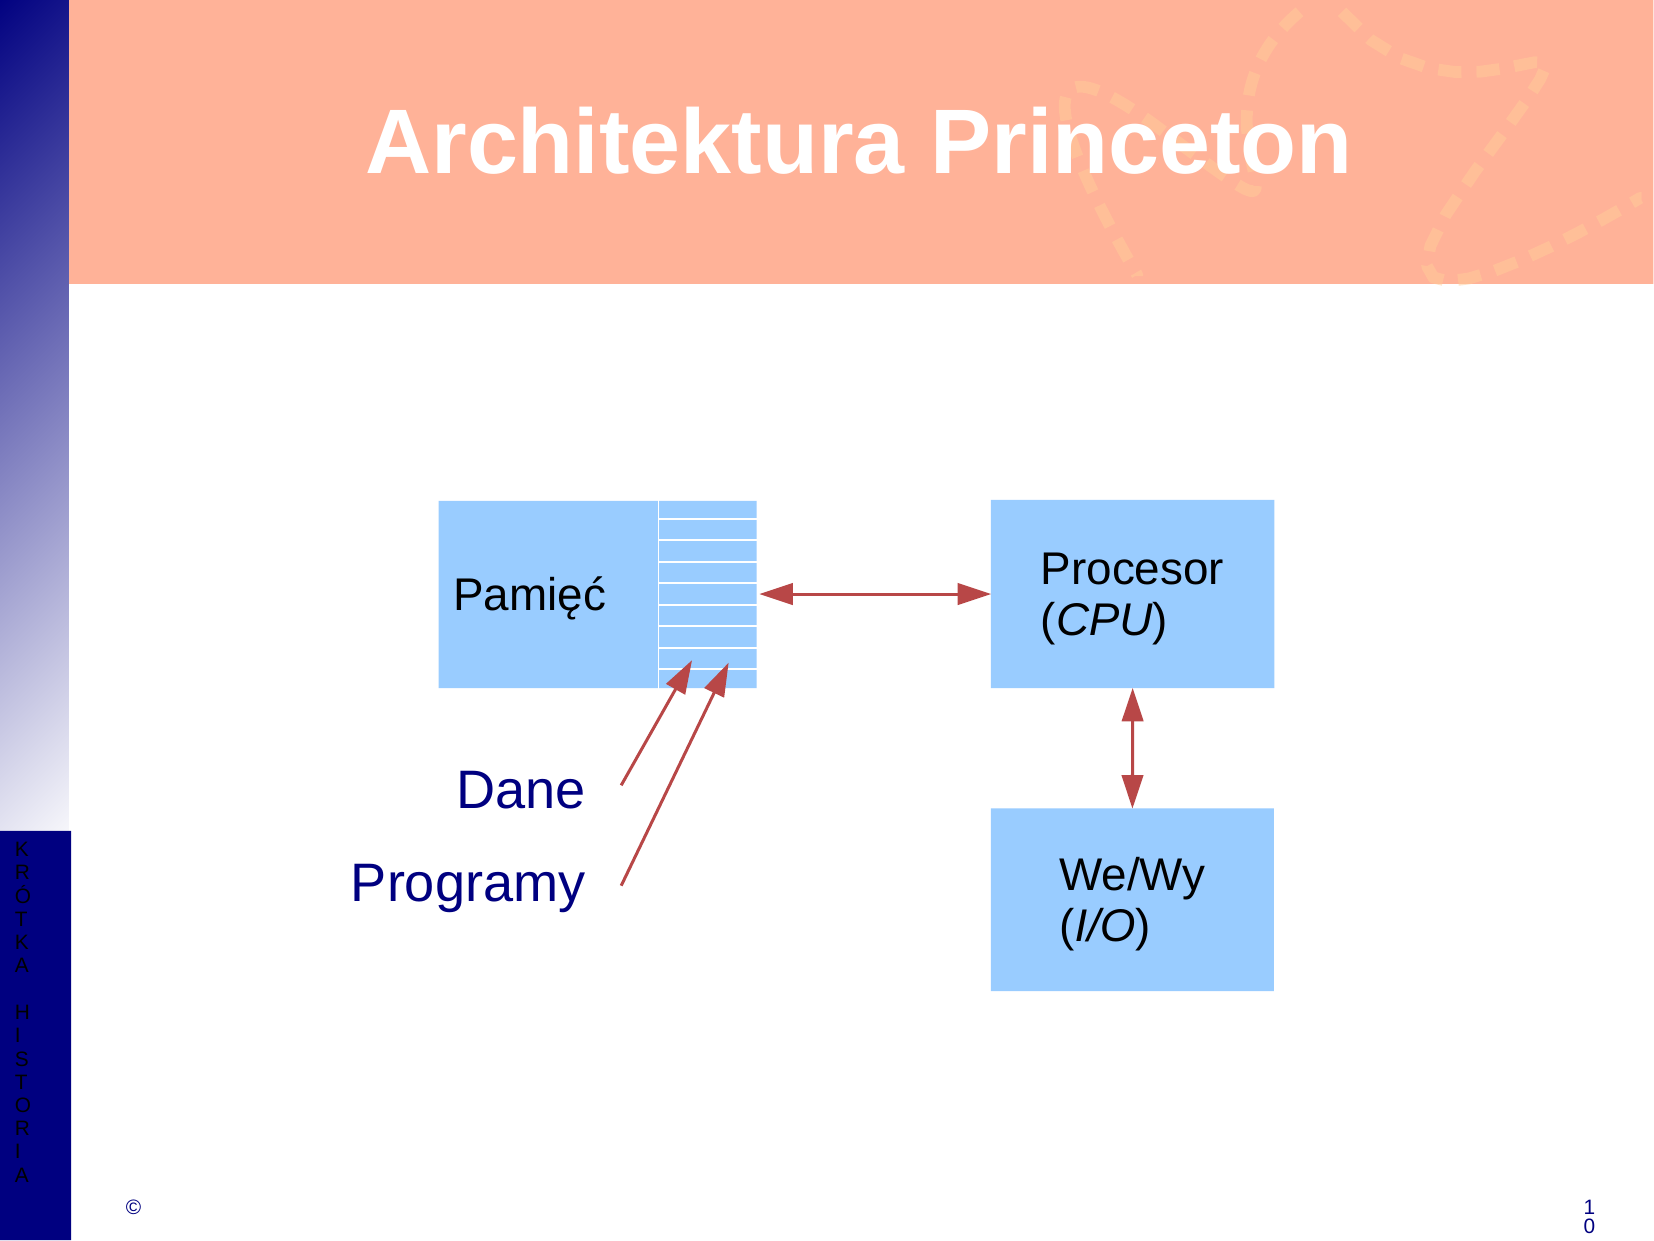

# Architektura Princeton
Pamięć
Procesor
(CPU)
Dane
Programy
We/Wy
(I/O)
K
R
Ó
T
K
A
H
I
S
T
O
R
I
A